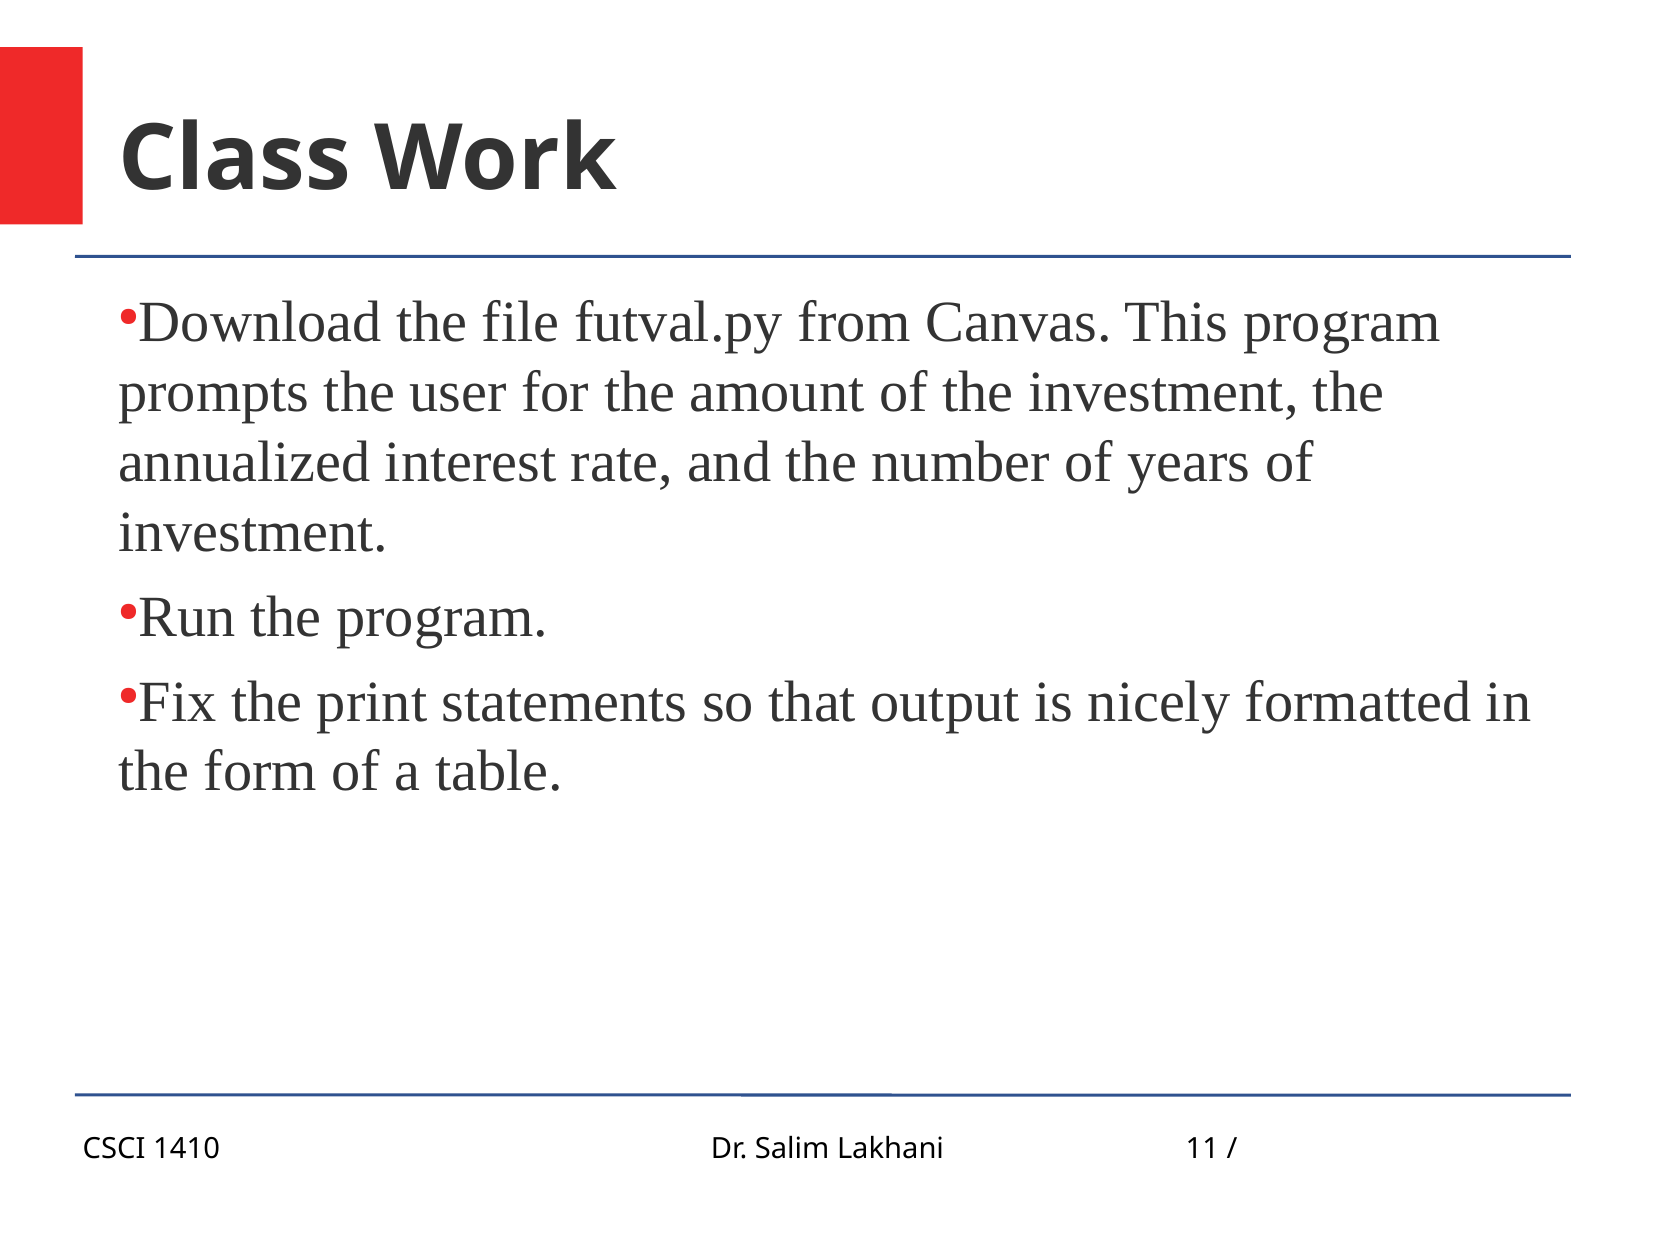

# Class Work
Download the file futval.py from Canvas. This program prompts the user for the amount of the investment, the annualized interest rate, and the number of years of investment.
Run the program.
Fix the print statements so that output is nicely formatted in the form of a table.
CSCI 1410
Dr. Salim Lakhani